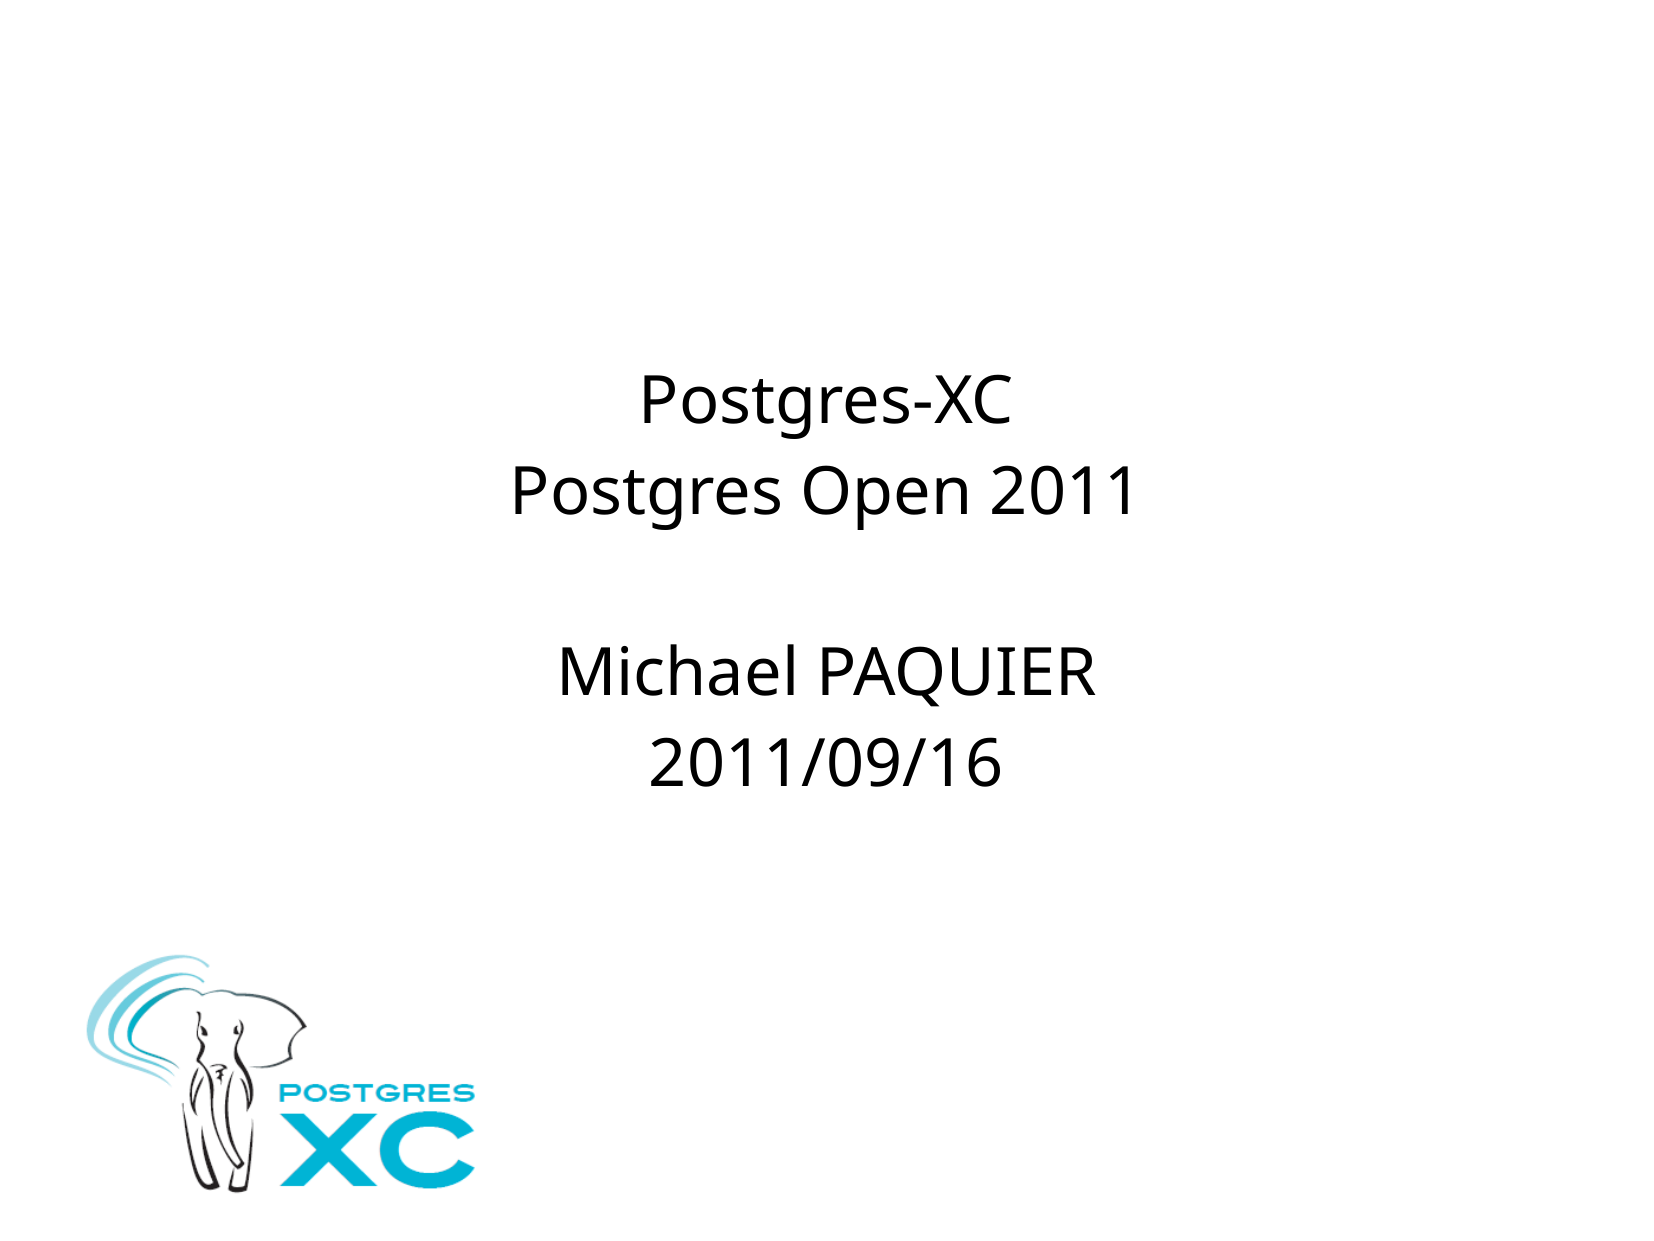

# Postgres-XC
Postgres Open 2011
Michael PAQUIER
2011/09/16